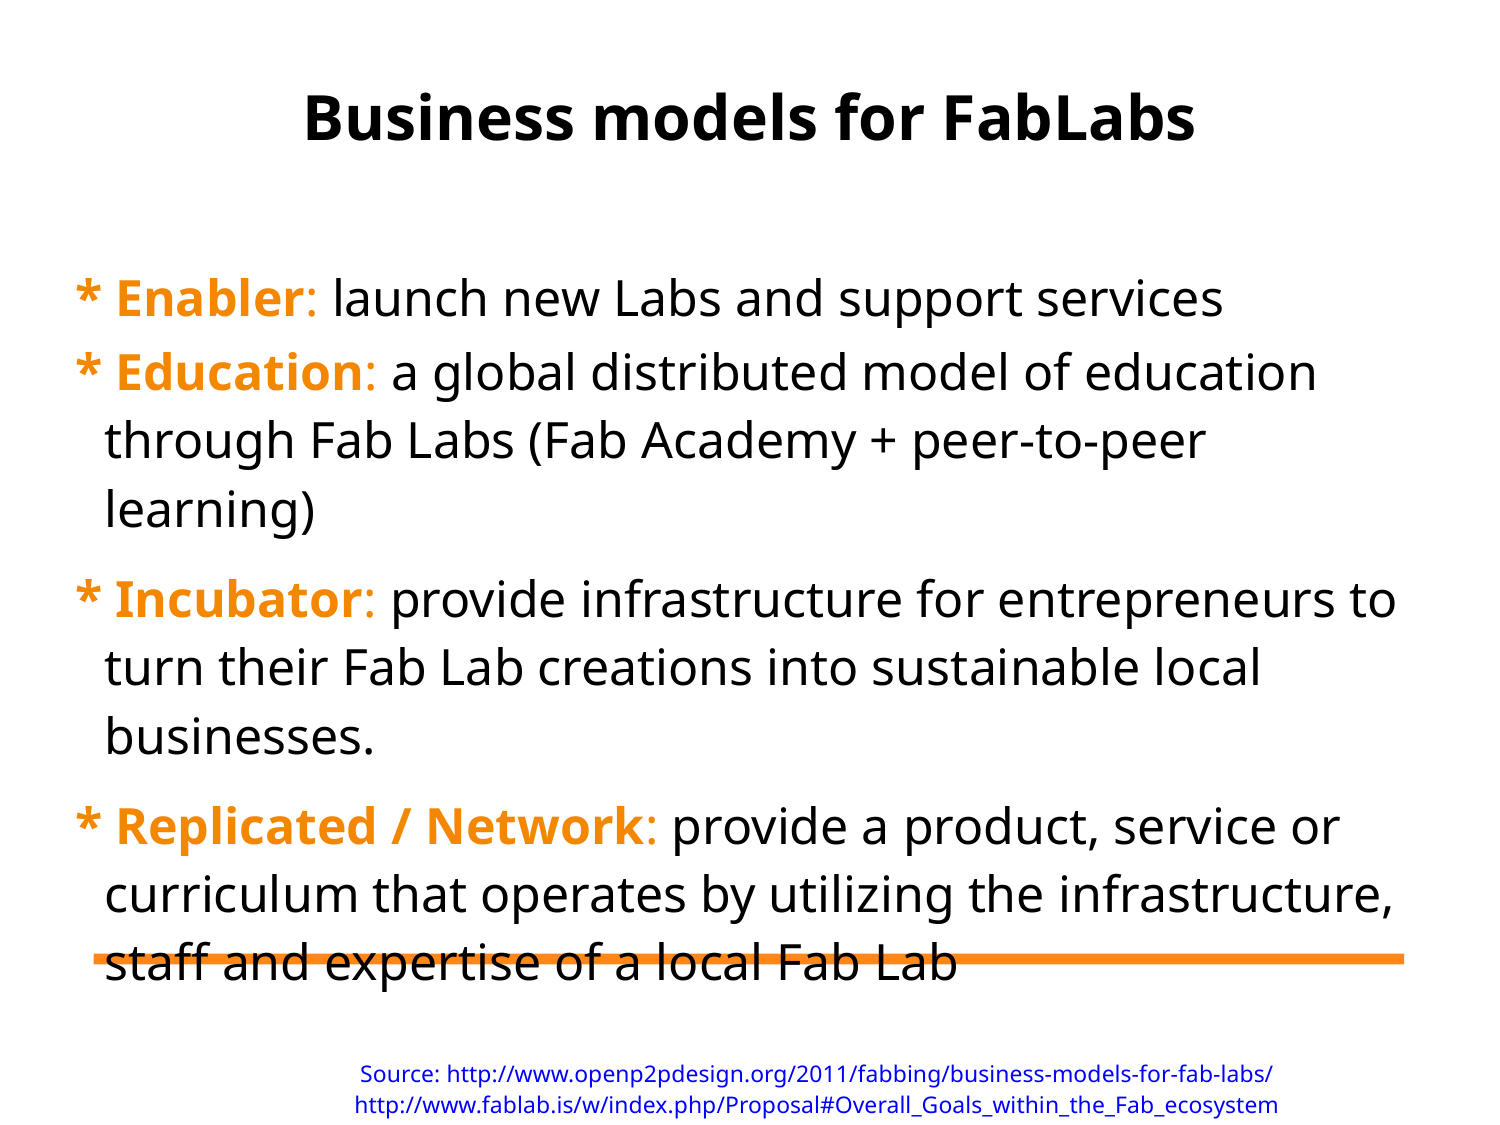

# Business models for FabLabs
* Enabler: launch new Labs and support services
* Education: a global distributed model of education through Fab Labs (Fab Academy + peer-to-peer learning)
* Incubator: provide infrastructure for entrepreneurs to turn their Fab Lab creations into sustainable local businesses.
* Replicated / Network: provide a product, service or curriculum that operates by utilizing the infrastructure, staff and expertise of a local Fab Lab
Source: http://www.openp2pdesign.org/2011/fabbing/business-models-for-fab-labs/
http://www.fablab.is/w/index.php/Proposal#Overall_Goals_within_the_Fab_ecosystem